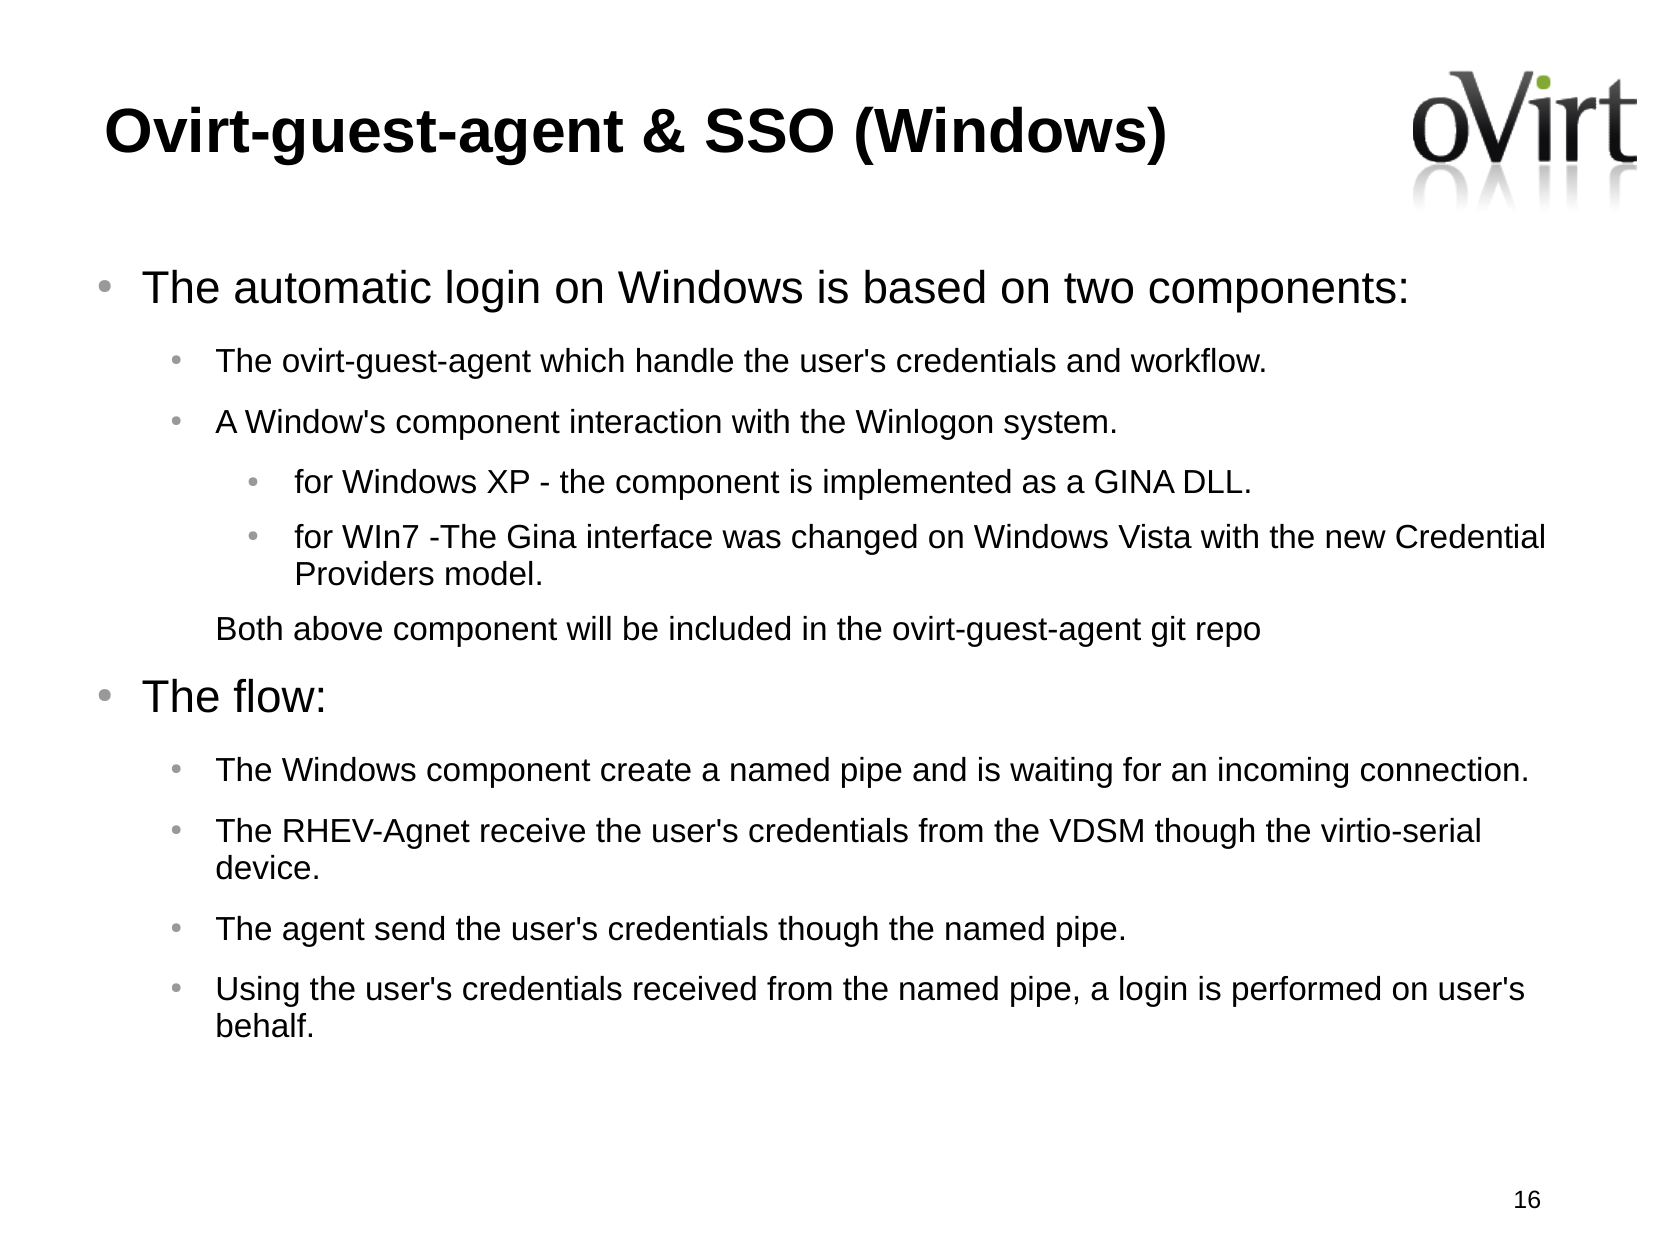

# Ovirt-guest-agent & SSO (Windows)
The automatic login on Windows is based on two components:
The ovirt-guest-agent which handle the user's credentials and workflow.
A Window's component interaction with the Winlogon system.
for Windows XP - the component is implemented as a GINA DLL.
for WIn7 -The Gina interface was changed on Windows Vista with the new Credential Providers model.
Both above component will be included in the ovirt-guest-agent git repo
The flow:
The Windows component create a named pipe and is waiting for an incoming connection.
The RHEV-Agnet receive the user's credentials from the VDSM though the virtio-serial device.
The agent send the user's credentials though the named pipe.
Using the user's credentials received from the named pipe, a login is performed on user's behalf.